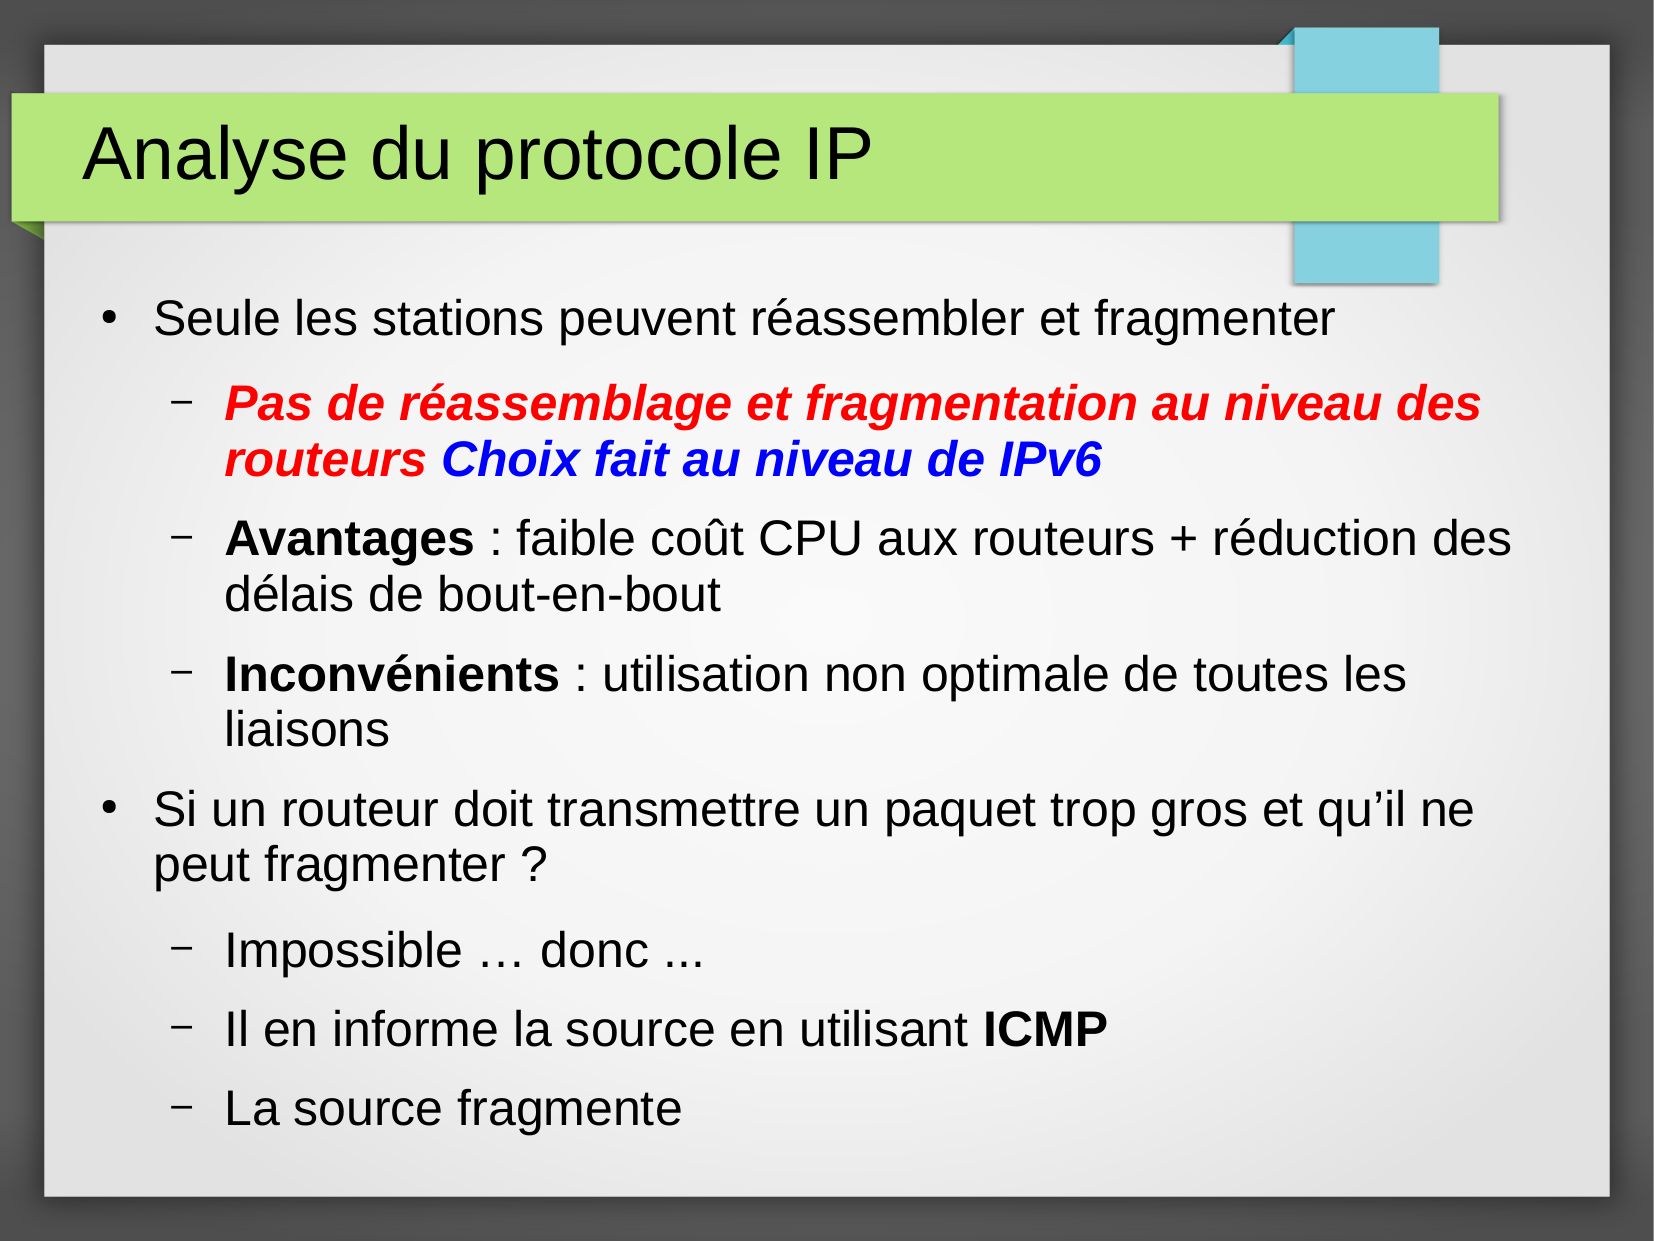

# Analyse du protocole IP
Seule les stations peuvent réassembler et fragmenter
Pas de réassemblage et fragmentation au niveau des routeurs Choix fait au niveau de IPv6
Avantages : faible coût CPU aux routeurs + réduction des délais de bout-en-bout
Inconvénients : utilisation non optimale de toutes les liaisons
Si un routeur doit transmettre un paquet trop gros et qu’il ne peut fragmenter ?
Impossible … donc ...
Il en informe la source en utilisant ICMP
La source fragmente